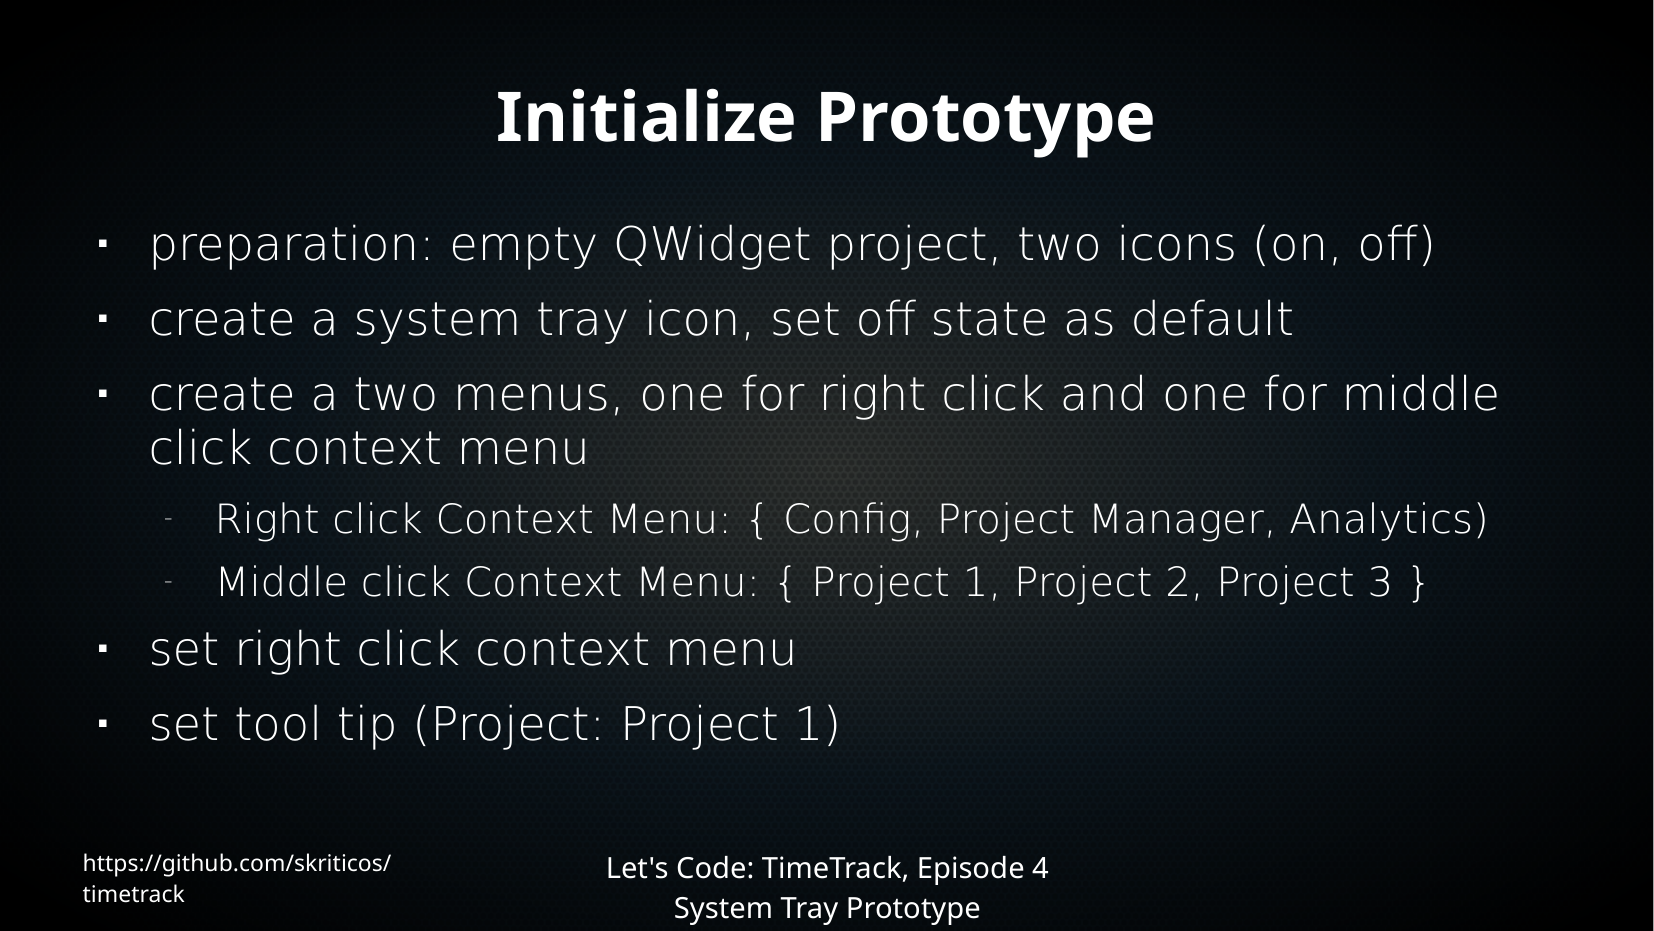

# Initialize Prototype
preparation: empty QWidget project, two icons (on, off)
create a system tray icon, set off state as default
create a two menus, one for right click and one for middle click context menu
Right click Context Menu: { Config, Project Manager, Analytics)
Middle click Context Menu: { Project 1, Project 2, Project 3 }
set right click context menu
set tool tip (Project: Project 1)